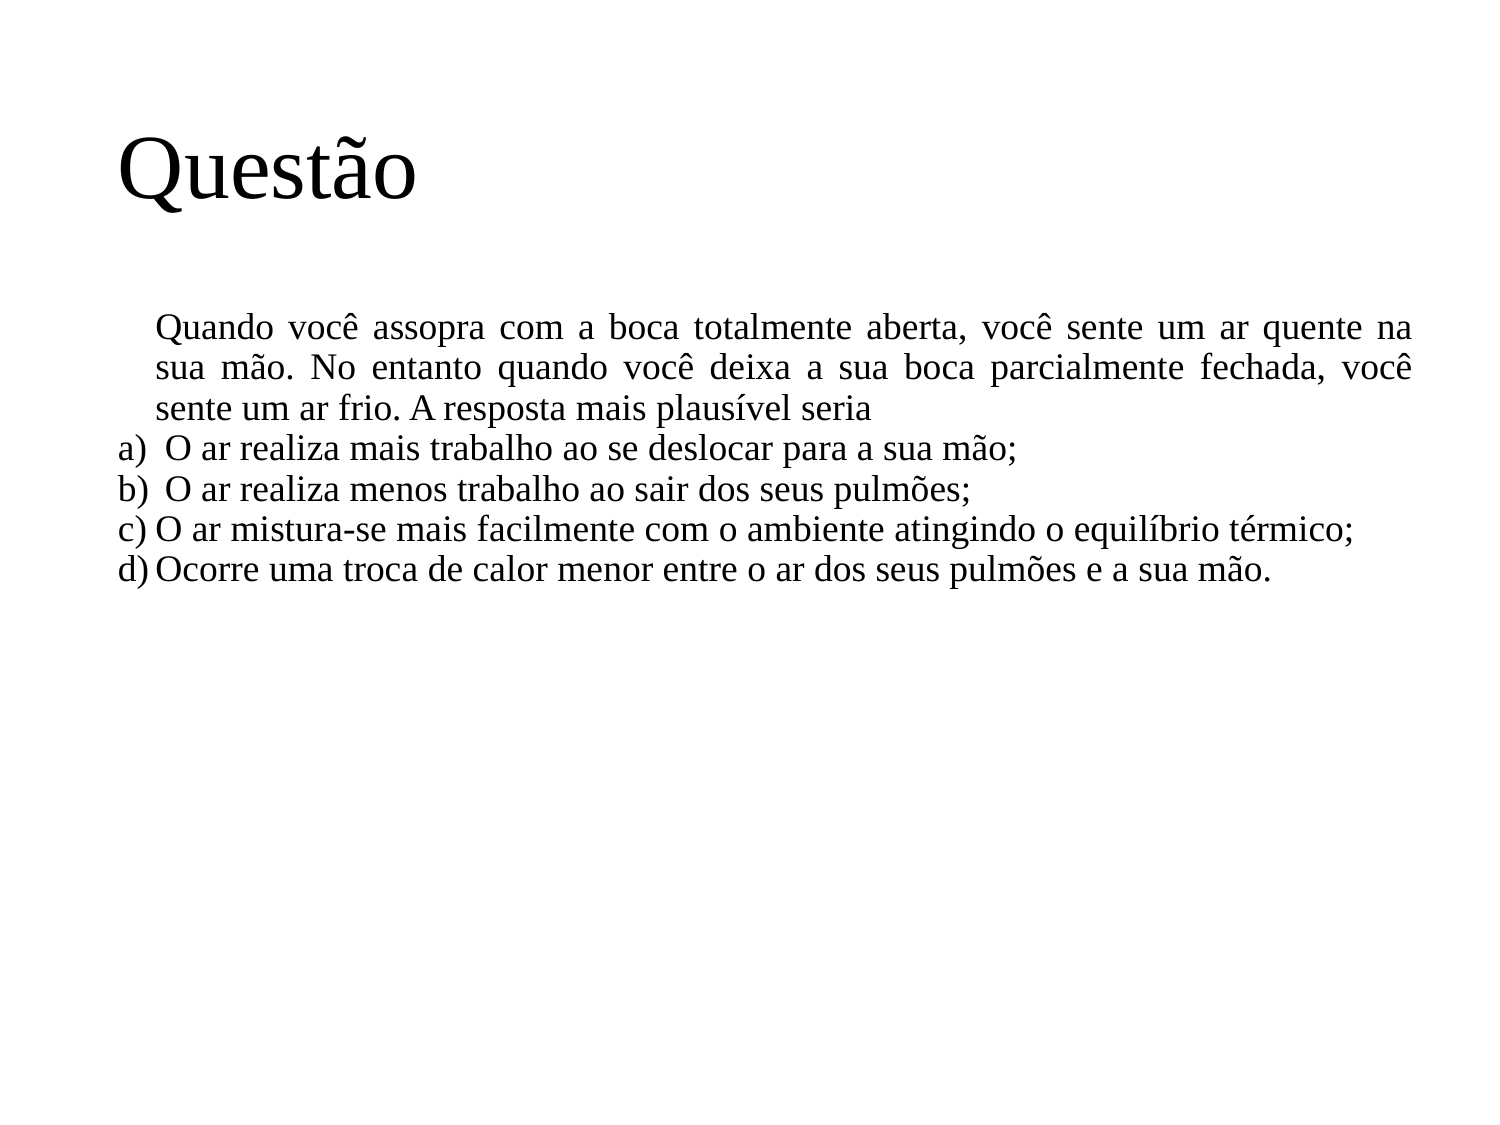

Questão
Quando você assopra com a boca totalmente aberta, você sente um ar quente na sua mão. No entanto quando você deixa a sua boca parcialmente fechada, você sente um ar frio. A resposta mais plausível seria
 O ar realiza mais trabalho ao se deslocar para a sua mão;
 O ar realiza menos trabalho ao sair dos seus pulmões;
O ar mistura-se mais facilmente com o ambiente atingindo o equilíbrio térmico;
Ocorre uma troca de calor menor entre o ar dos seus pulmões e a sua mão.